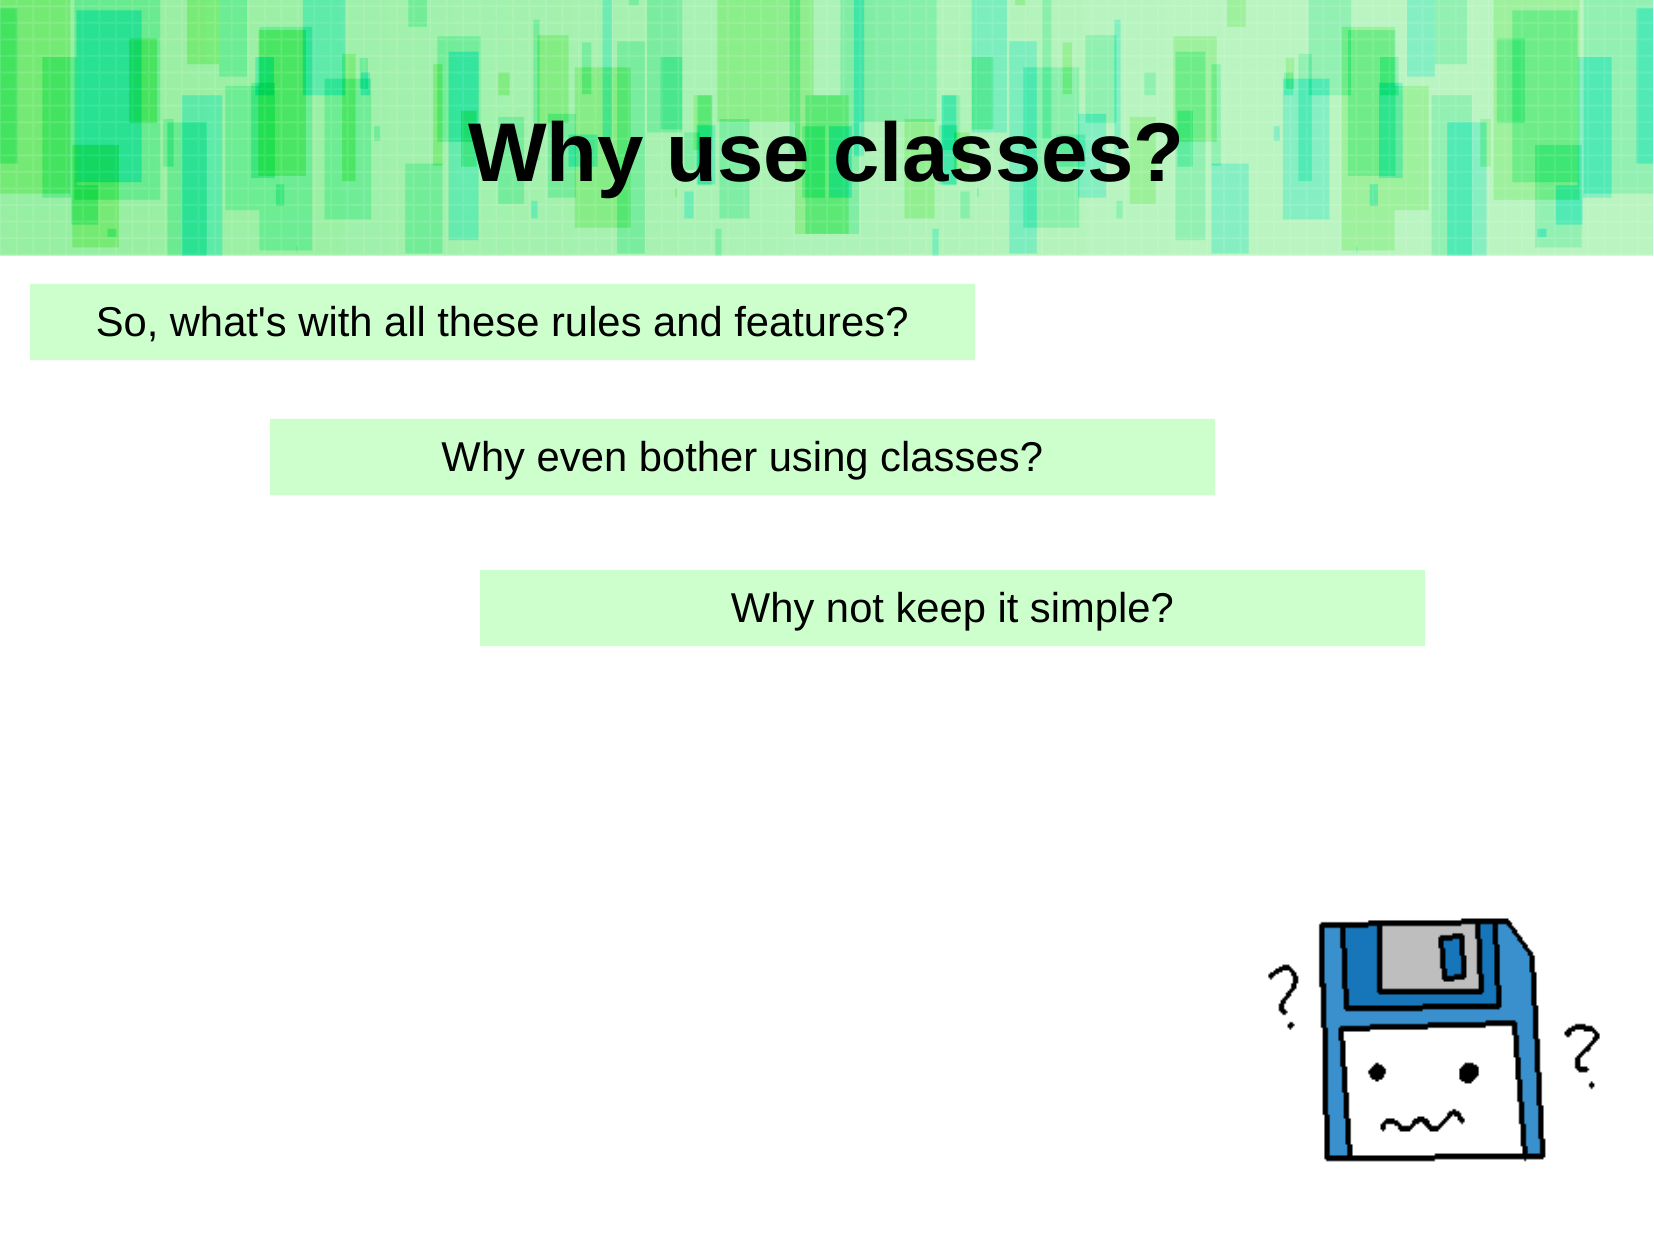

# Why use classes?
So, what's with all these rules and features?
Why even bother using classes?
Why not keep it simple?